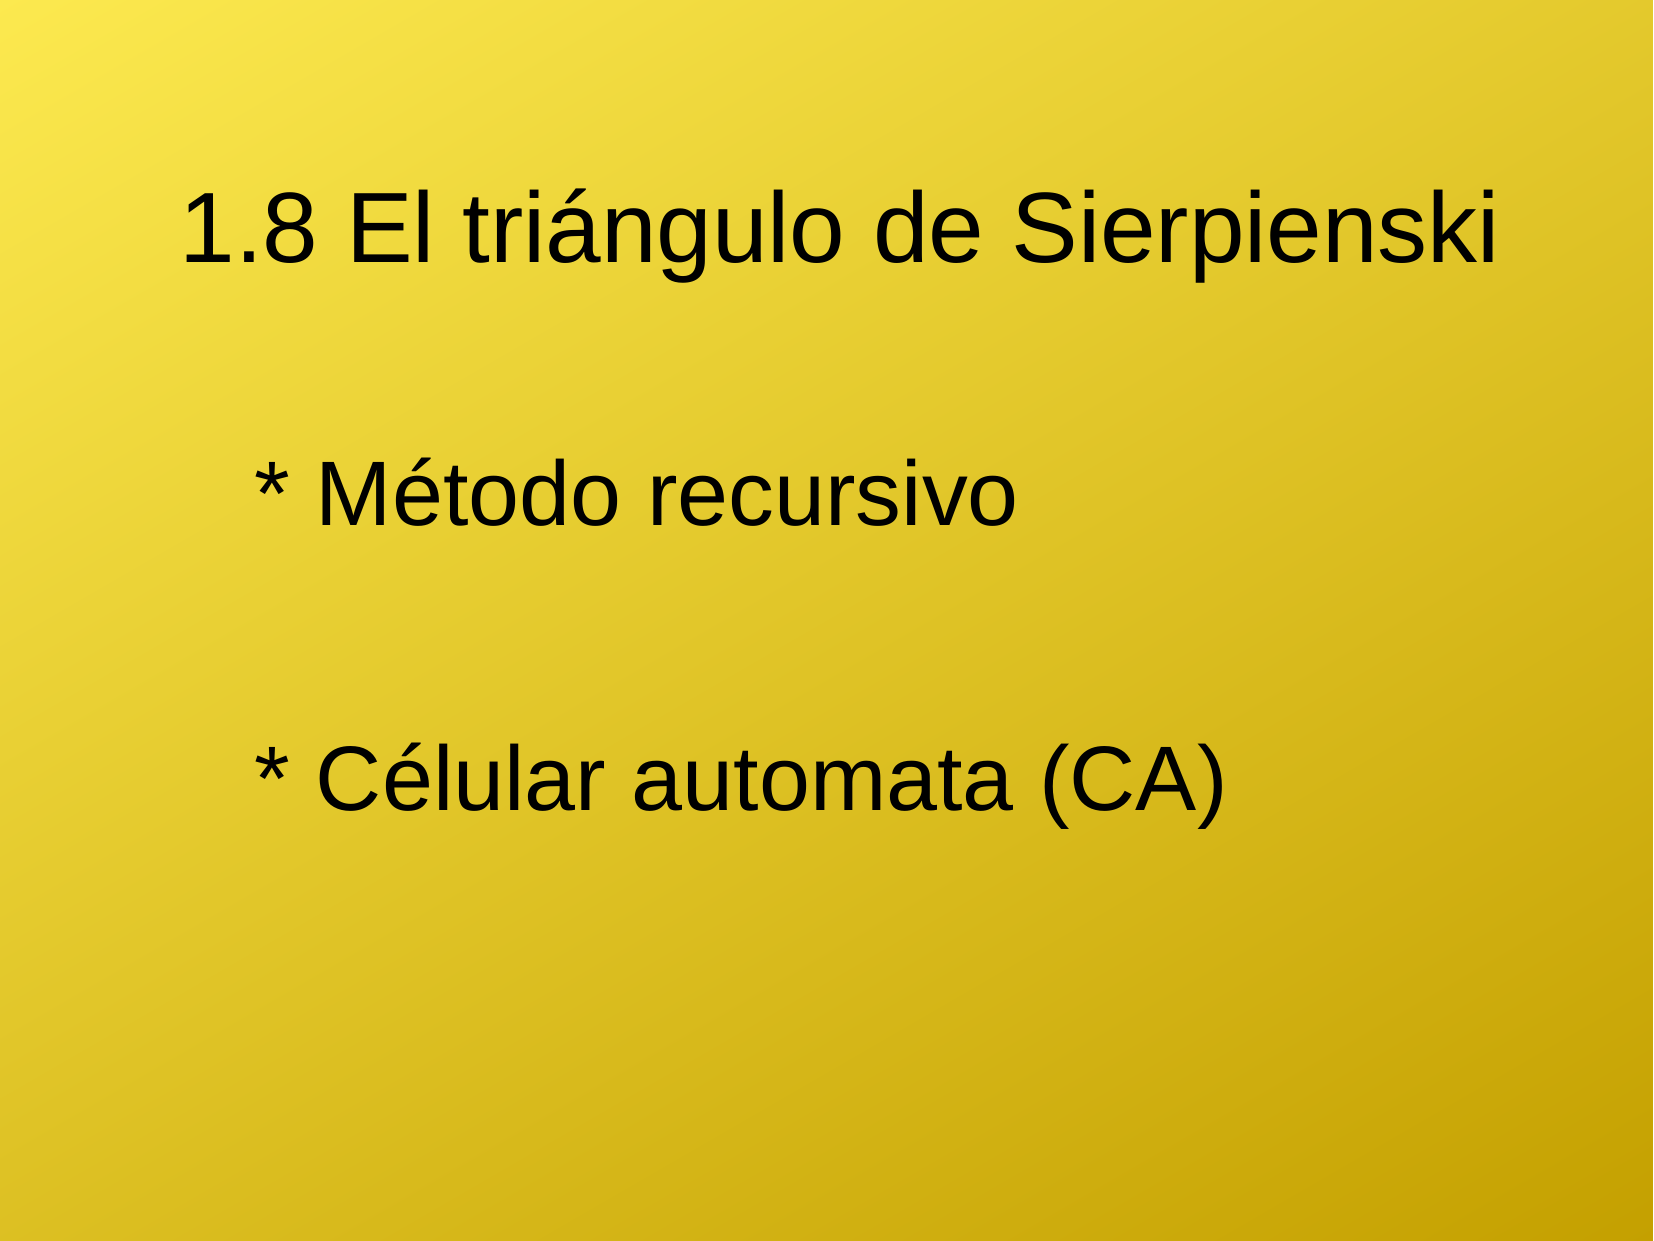

1.8 El triángulo de Sierpienski
* Método recursivo
* Célular automata (CA)